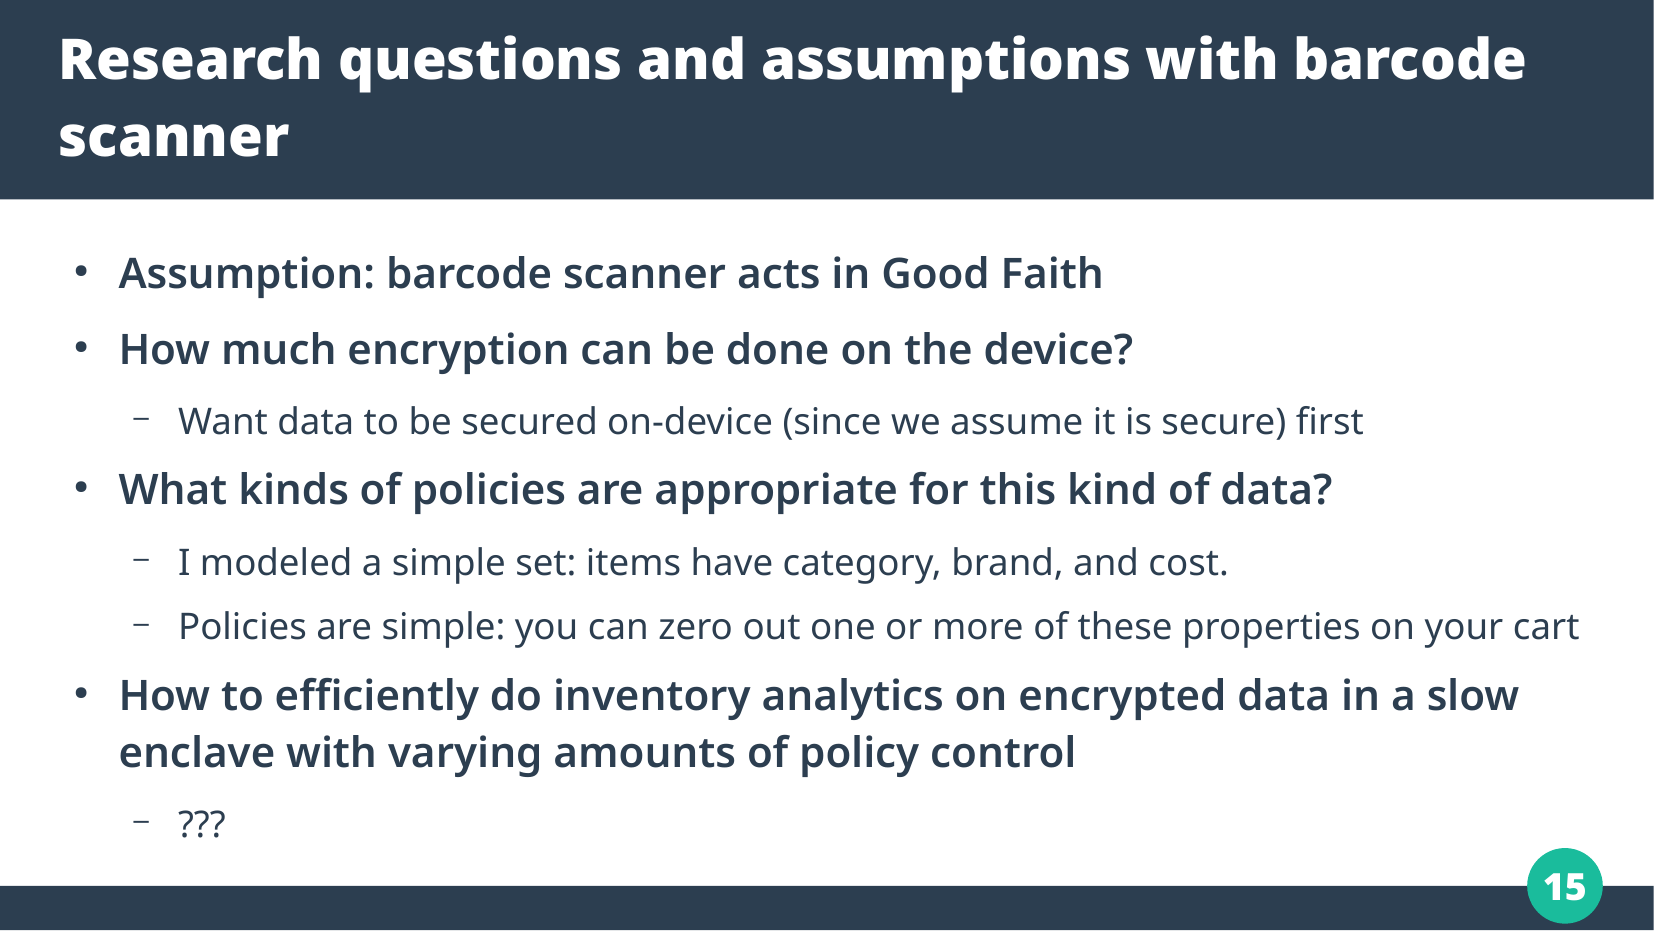

# Research questions and assumptions with barcode scanner
Assumption: barcode scanner acts in Good Faith
How much encryption can be done on the device?
Want data to be secured on-device (since we assume it is secure) first
What kinds of policies are appropriate for this kind of data?
I modeled a simple set: items have category, brand, and cost.
Policies are simple: you can zero out one or more of these properties on your cart
How to efficiently do inventory analytics on encrypted data in a slow enclave with varying amounts of policy control
???